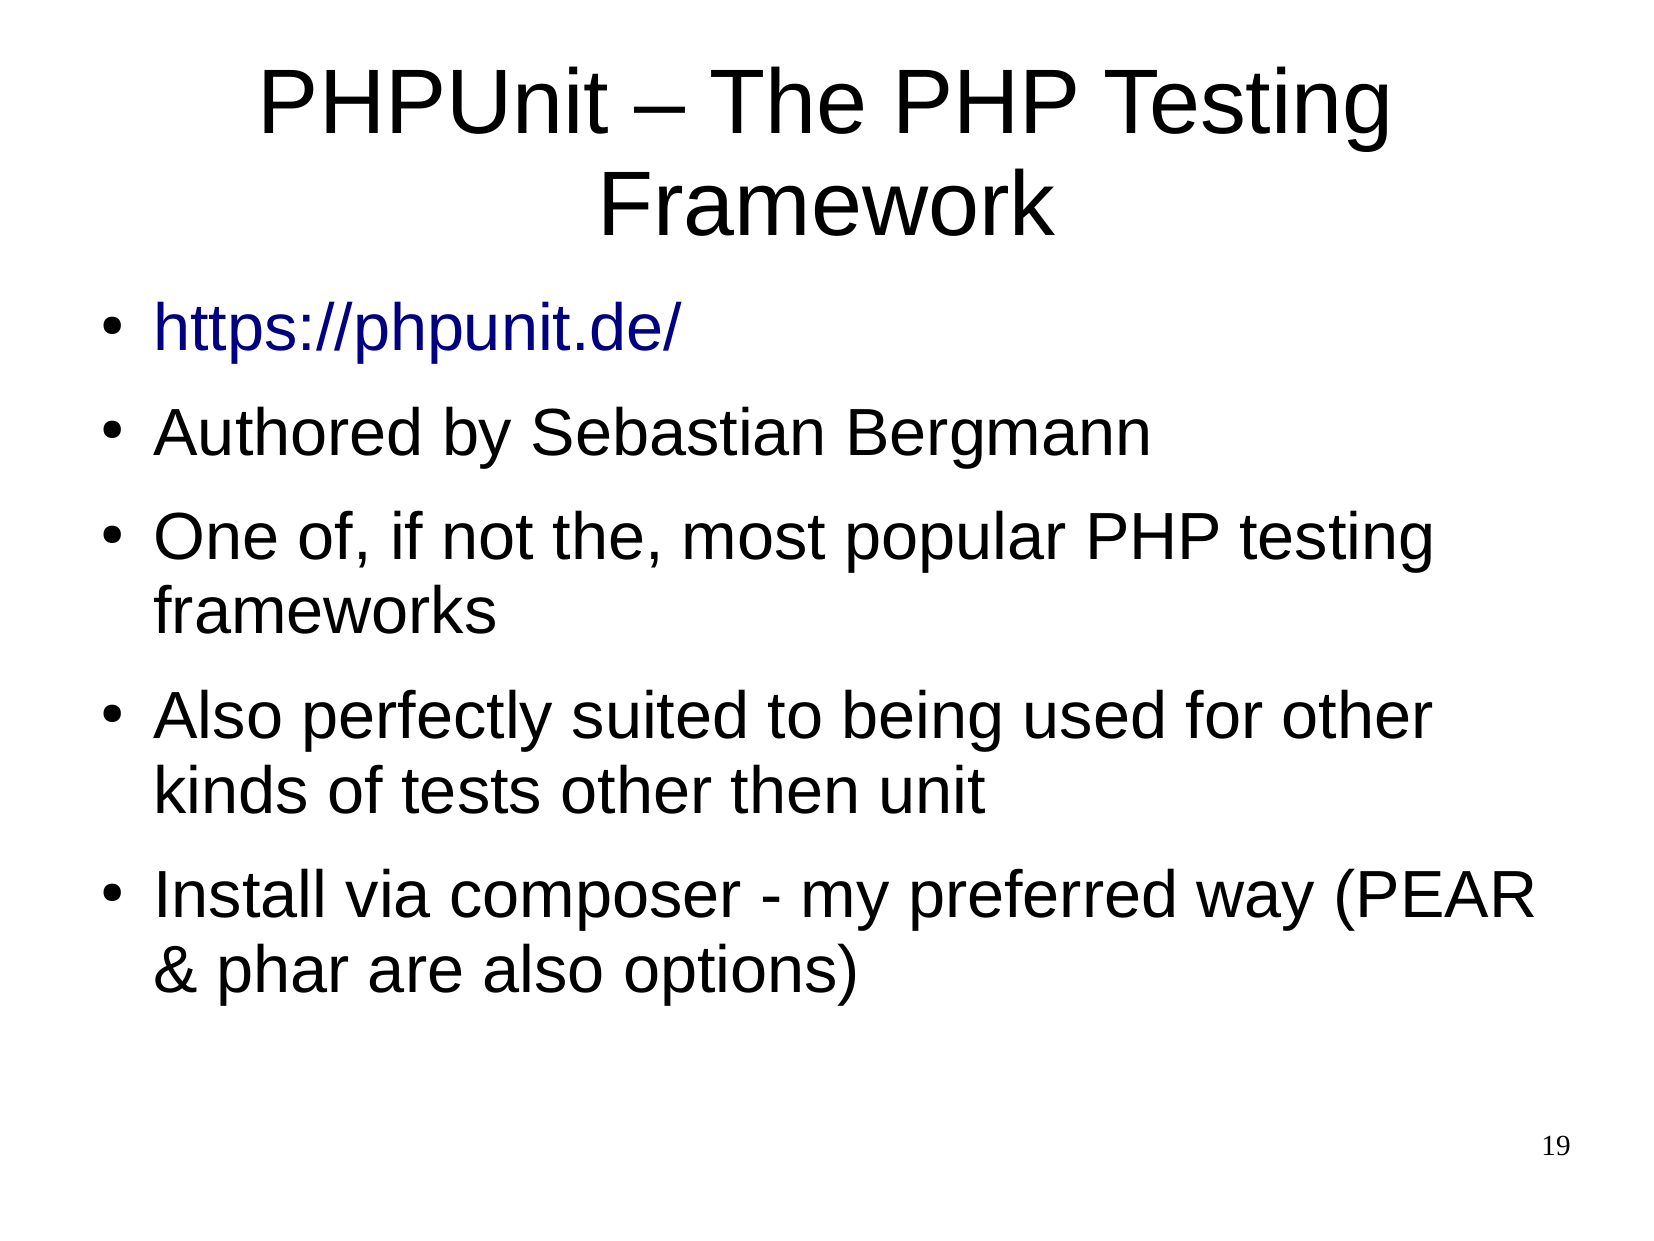

# PHPUnit – The PHP Testing Framework
https://phpunit.de/
Authored by Sebastian Bergmann
One of, if not the, most popular PHP testing frameworks
Also perfectly suited to being used for other kinds of tests other then unit
Install via composer - my preferred way (PEAR & phar are also options)
19